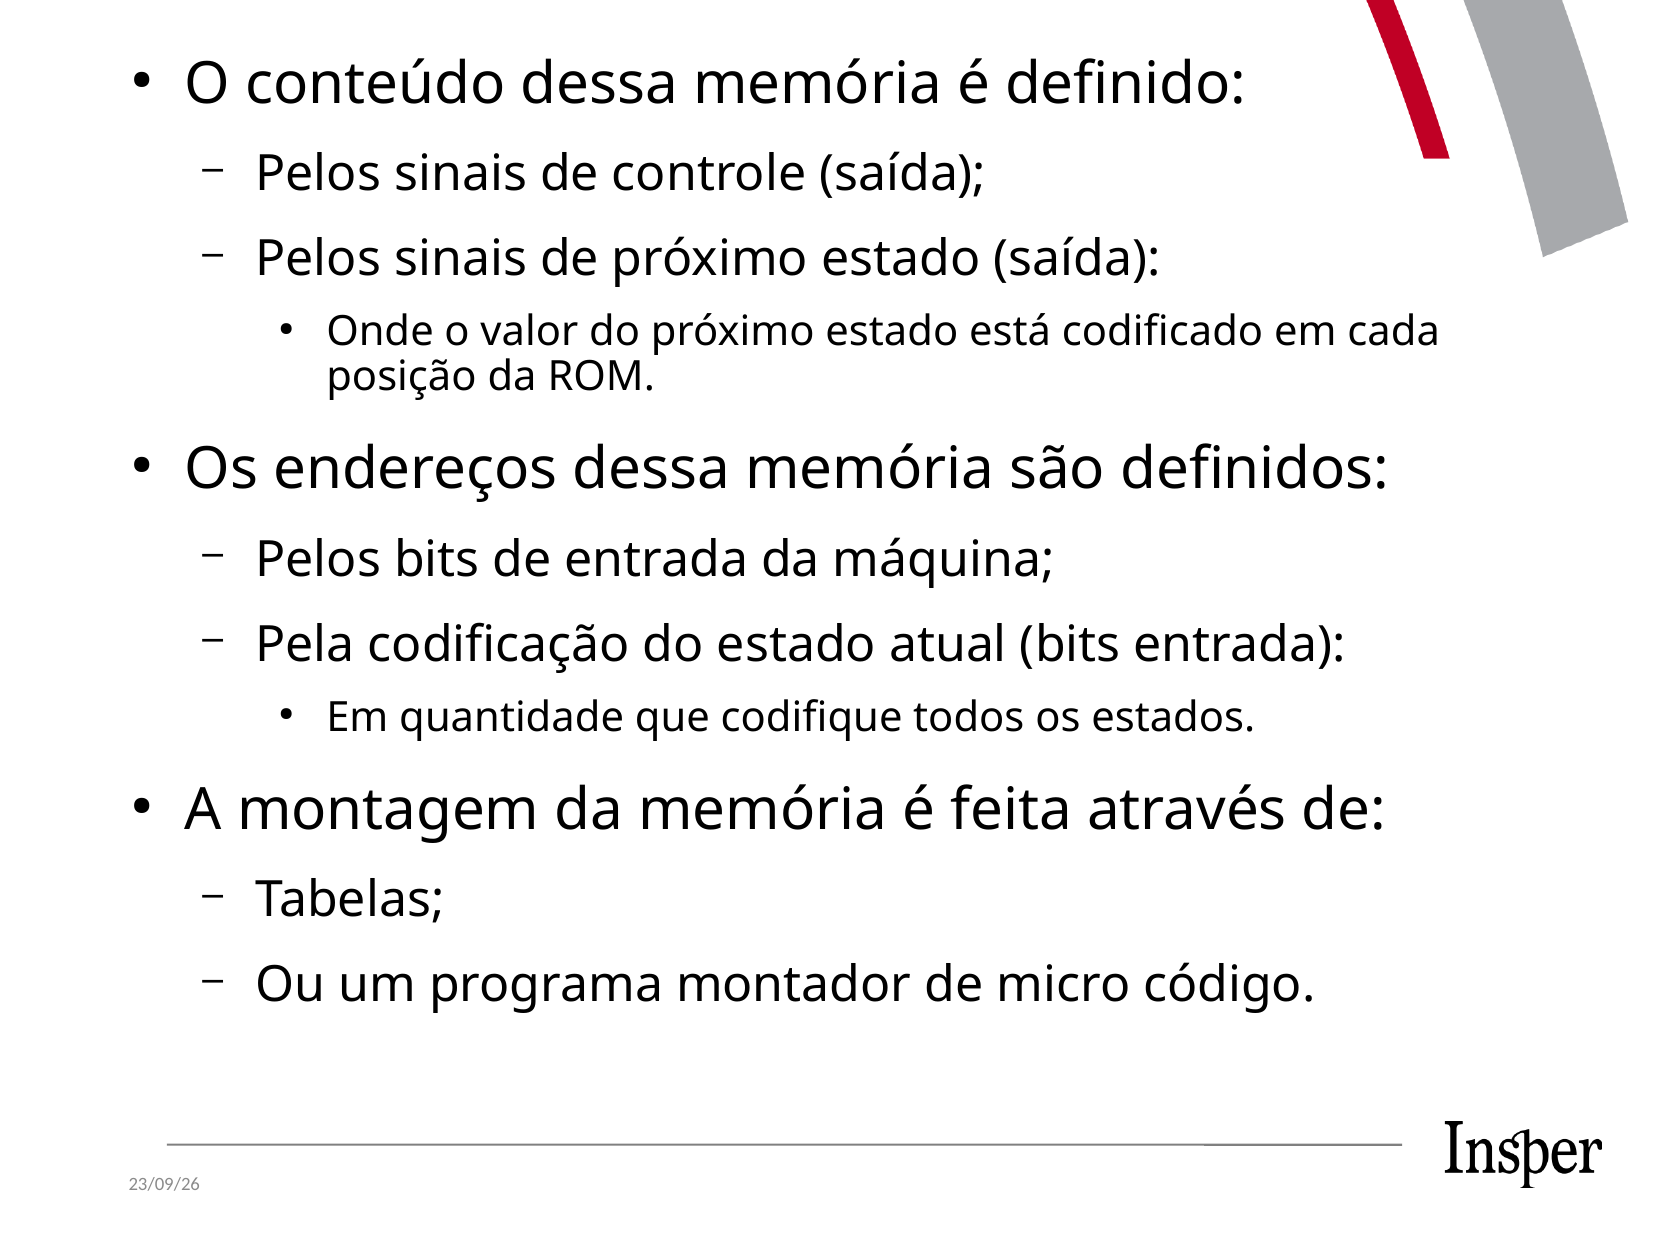

# O conteúdo dessa memória é definido:
Pelos sinais de controle (saída);
Pelos sinais de próximo estado (saída):
Onde o valor do próximo estado está codificado em cada posição da ROM.
Os endereços dessa memória são definidos:
Pelos bits de entrada da máquina;
Pela codificação do estado atual (bits entrada):
Em quantidade que codifique todos os estados.
A montagem da memória é feita através de:
Tabelas;
Ou um programa montador de micro código.